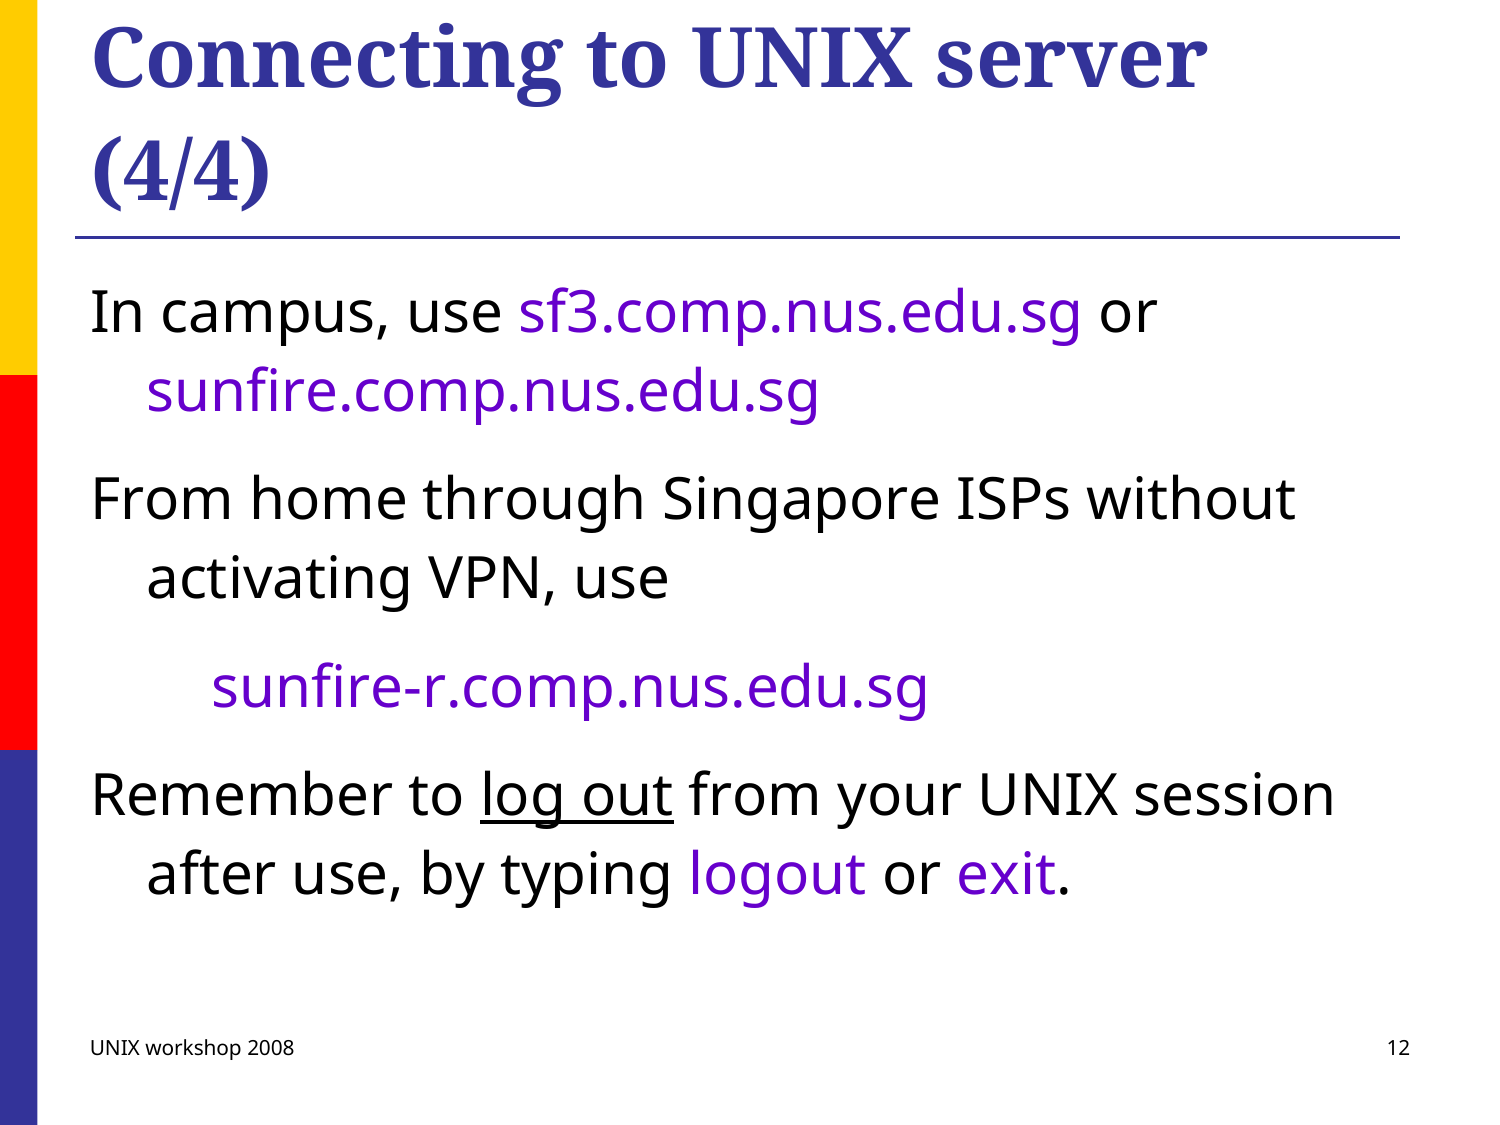

# Connecting to UNIX server (4/4)
In campus, use sf3.comp.nus.edu.sg or sunfire.comp.nus.edu.sg
From home through Singapore ISPs without activating VPN, use
	sunfire-r.comp.nus.edu.sg
Remember to log out from your UNIX session after use, by typing logout or exit.
UNIX workshop 2008